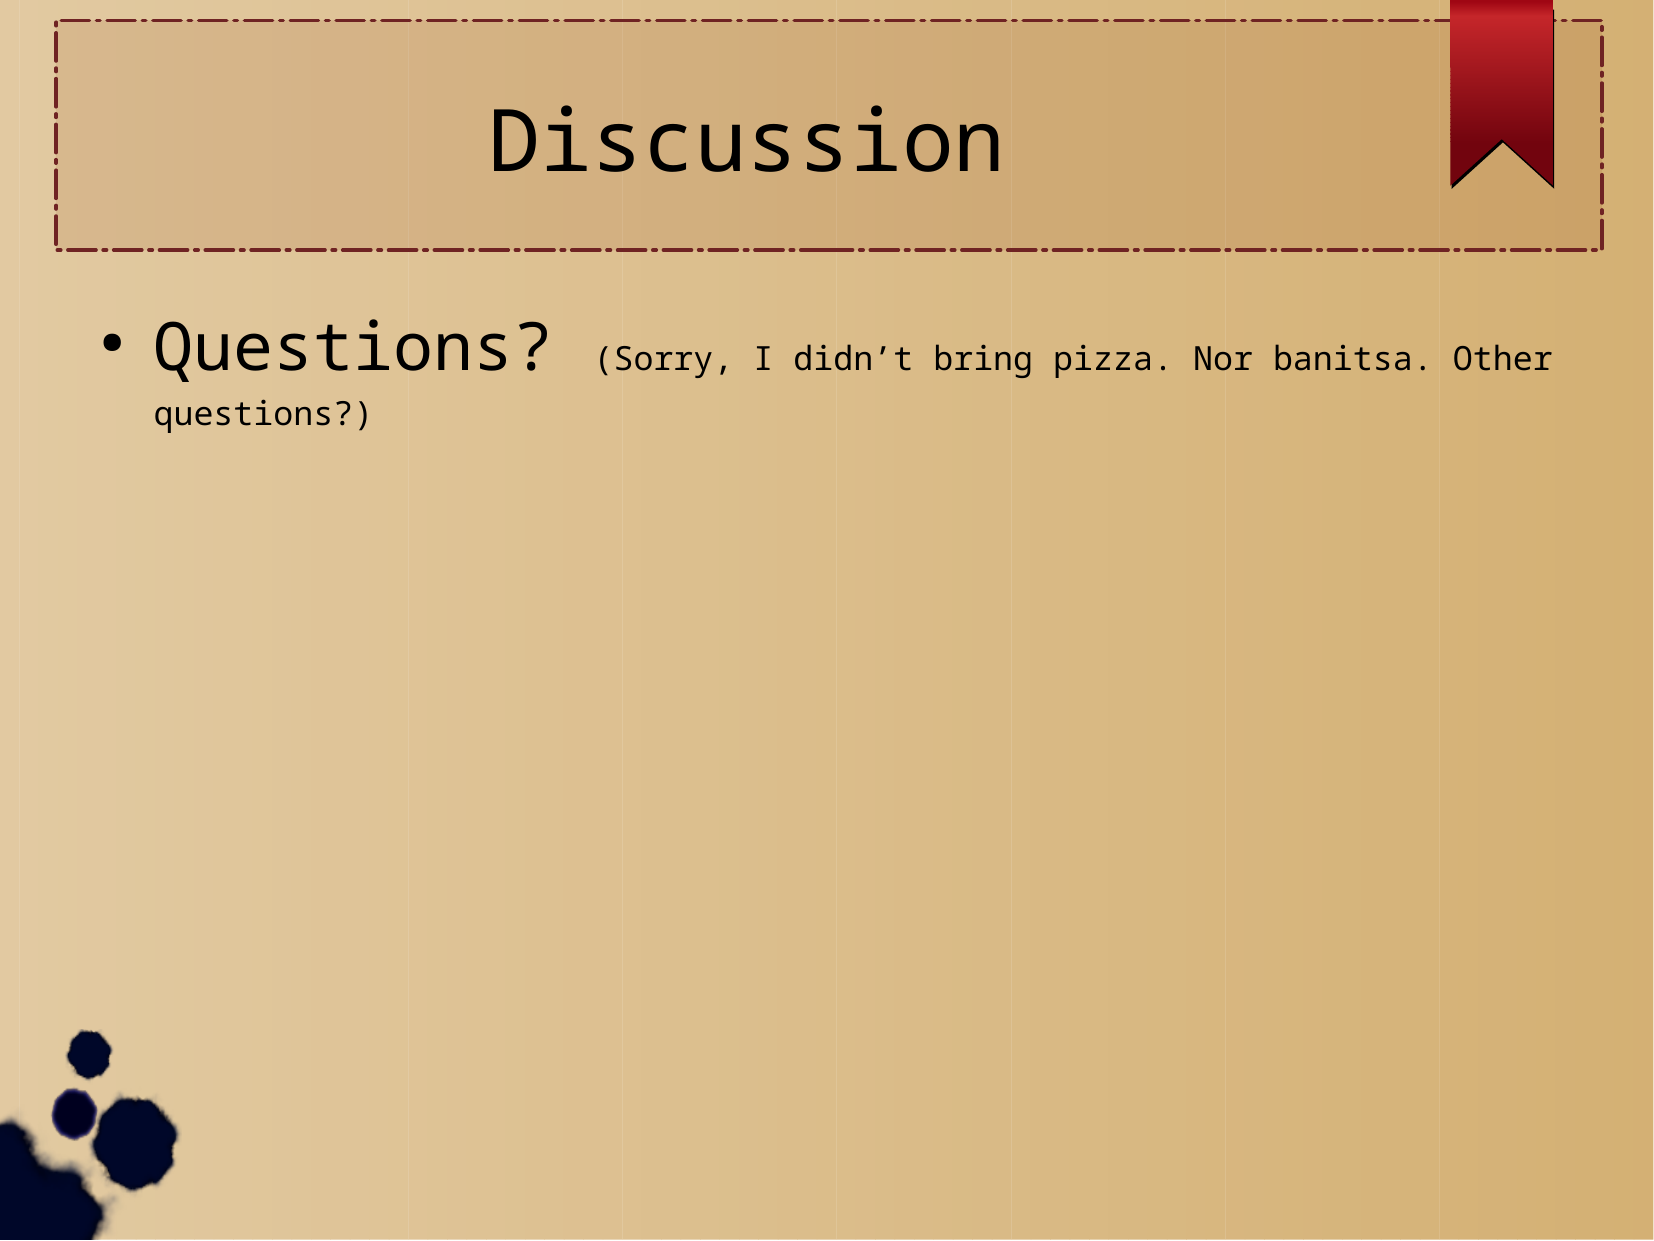

# Discussion
Questions? (Sorry, I didn’t bring pizza. Nor banitsa. Other questions?)